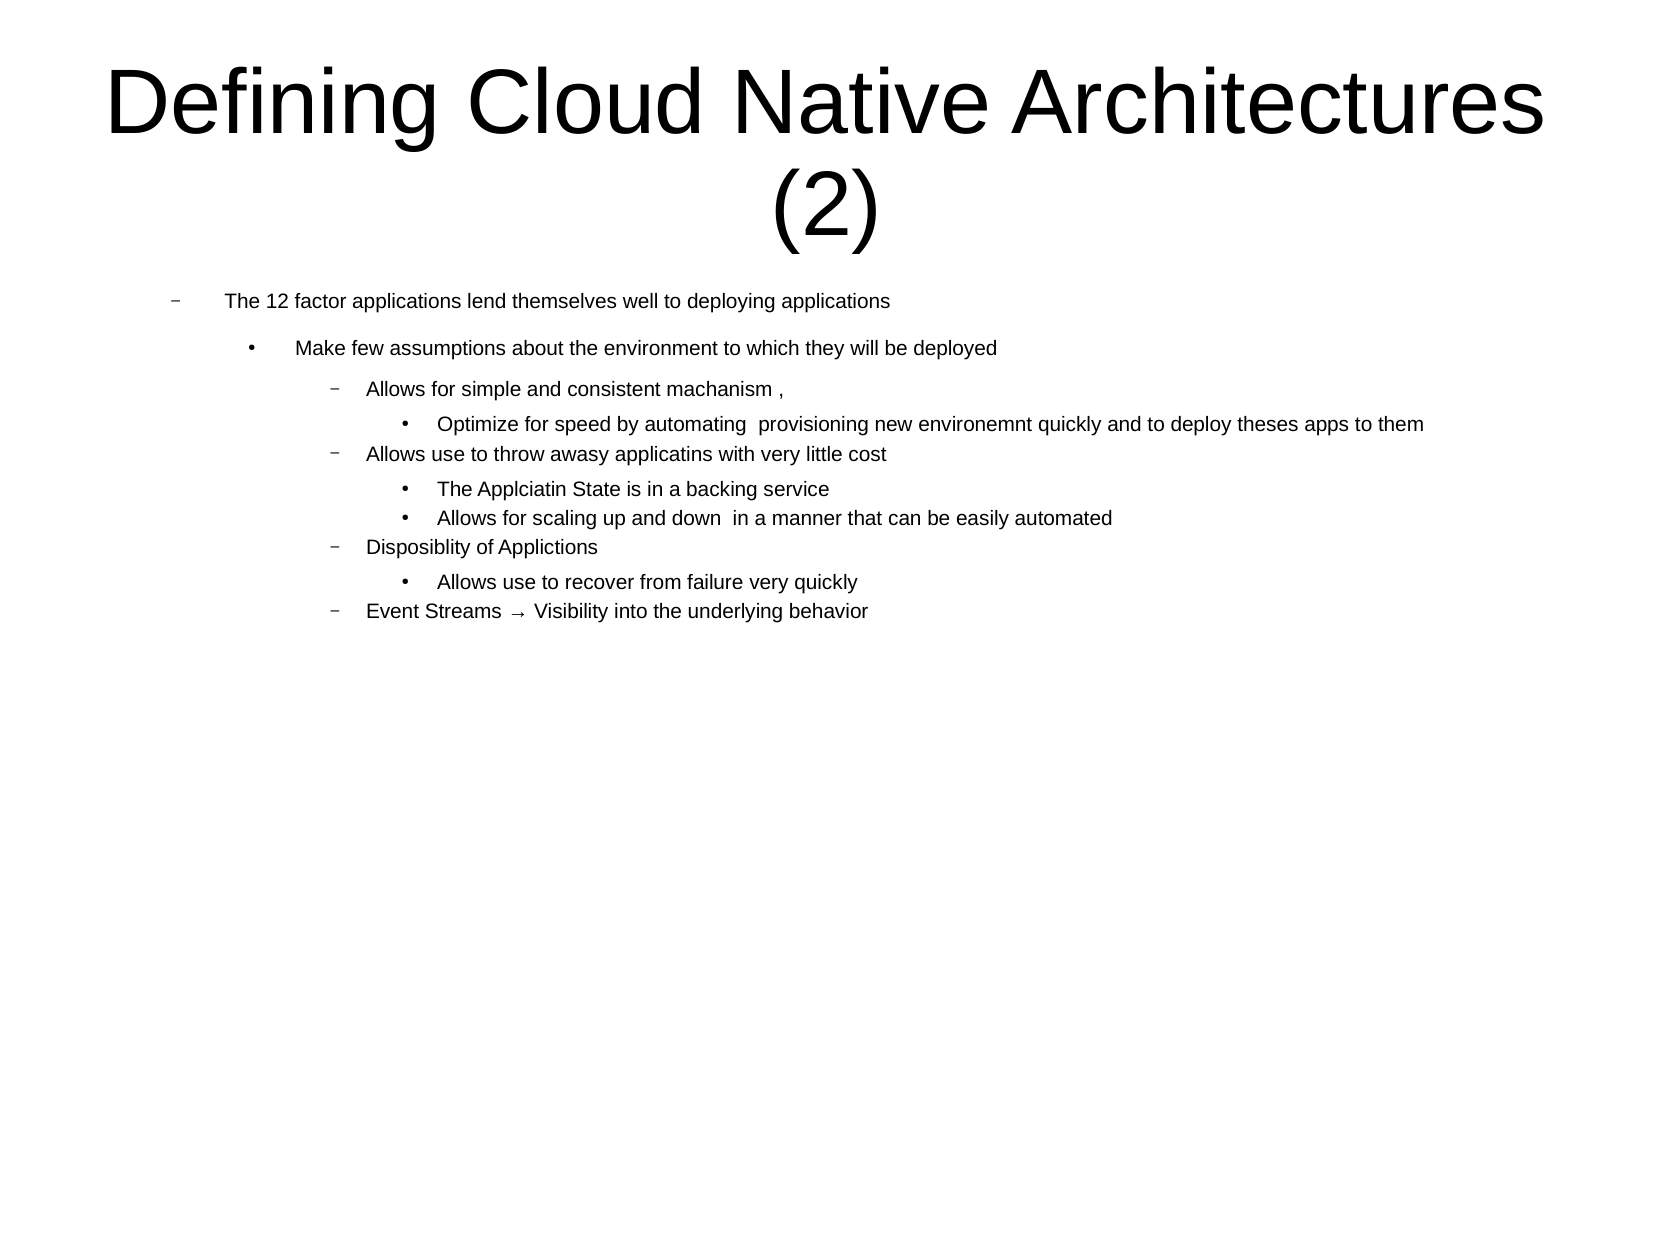

# Defining Cloud Native Architectures (2)
The 12 factor applications lend themselves well to deploying applications
Make few assumptions about the environment to which they will be deployed
Allows for simple and consistent machanism ,
Optimize for speed by automating provisioning new environemnt quickly and to deploy theses apps to them
Allows use to throw awasy applicatins with very little cost
The Applciatin State is in a backing service
Allows for scaling up and down in a manner that can be easily automated
Disposiblity of Applictions
Allows use to recover from failure very quickly
Event Streams → Visibility into the underlying behavior